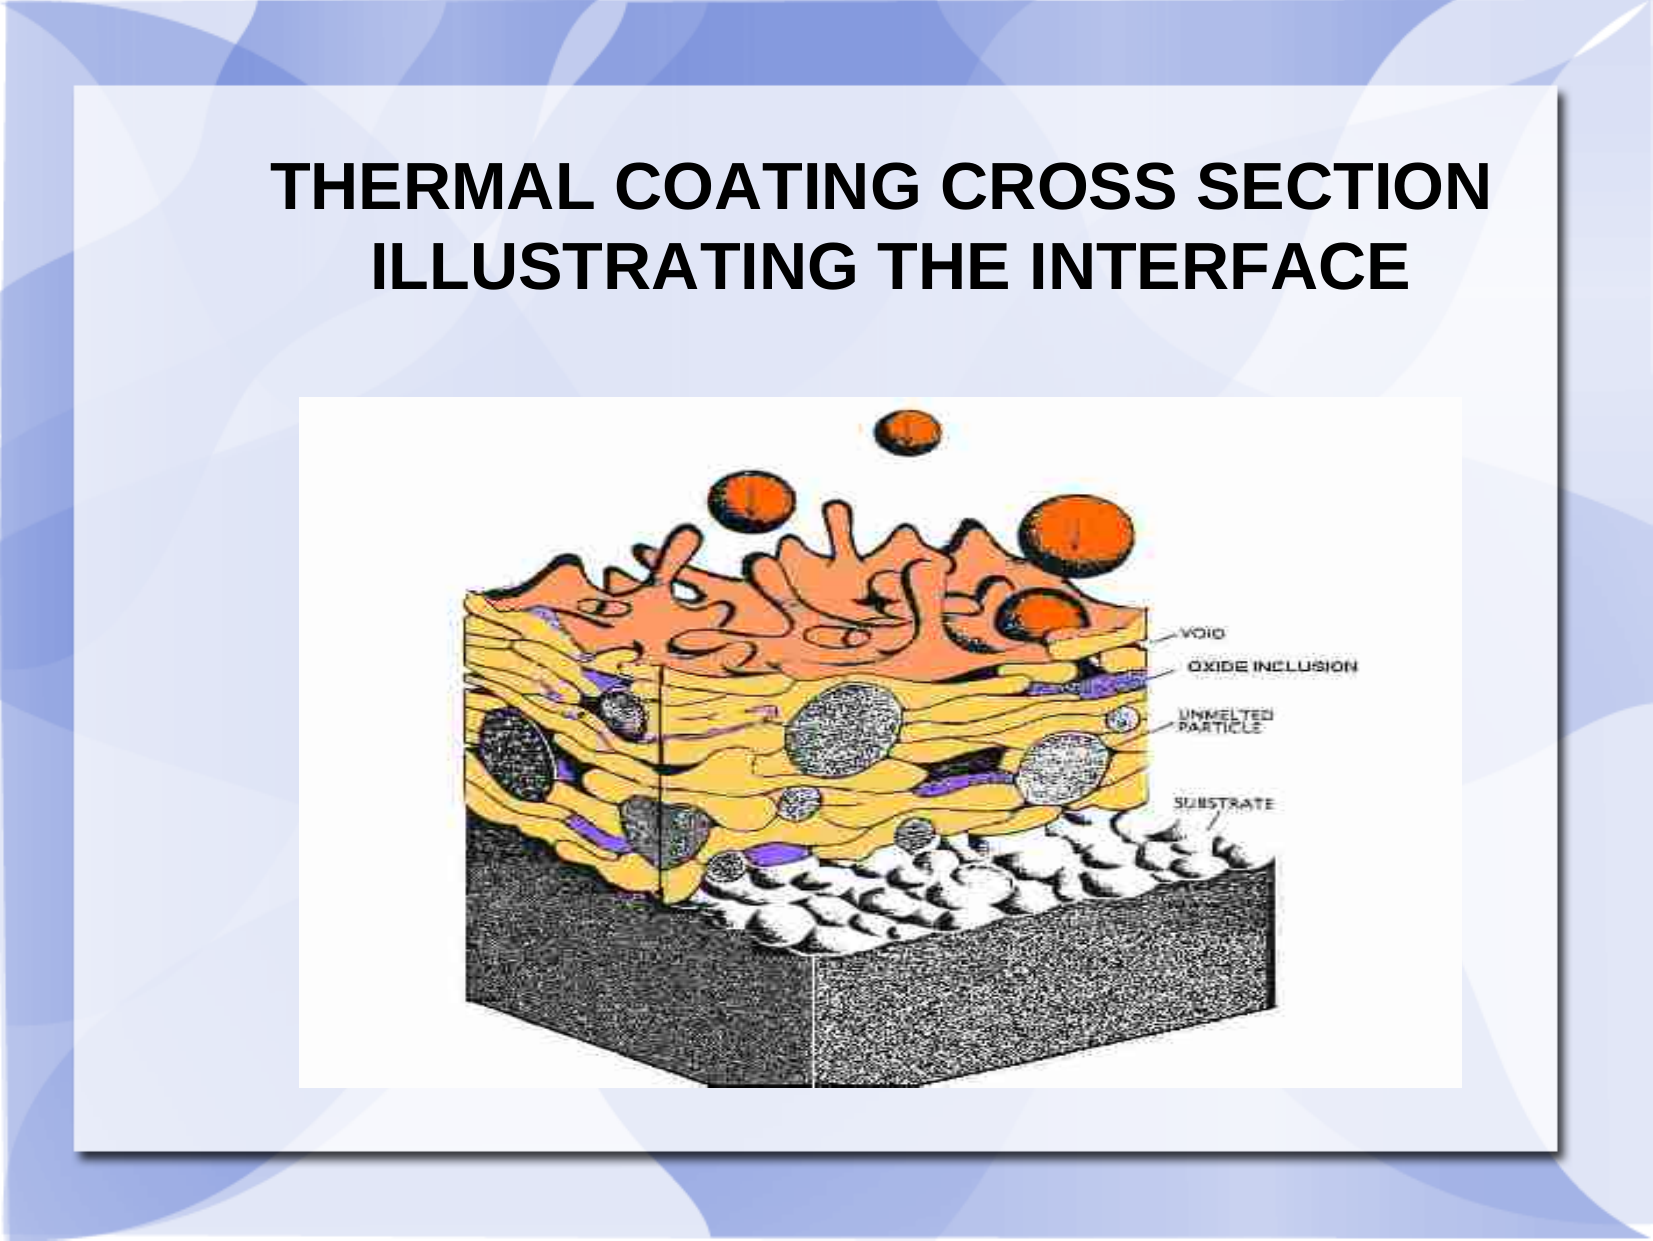

# THERMAL COATING CROSS SECTION ILLUSTRATING THE INTERFACE